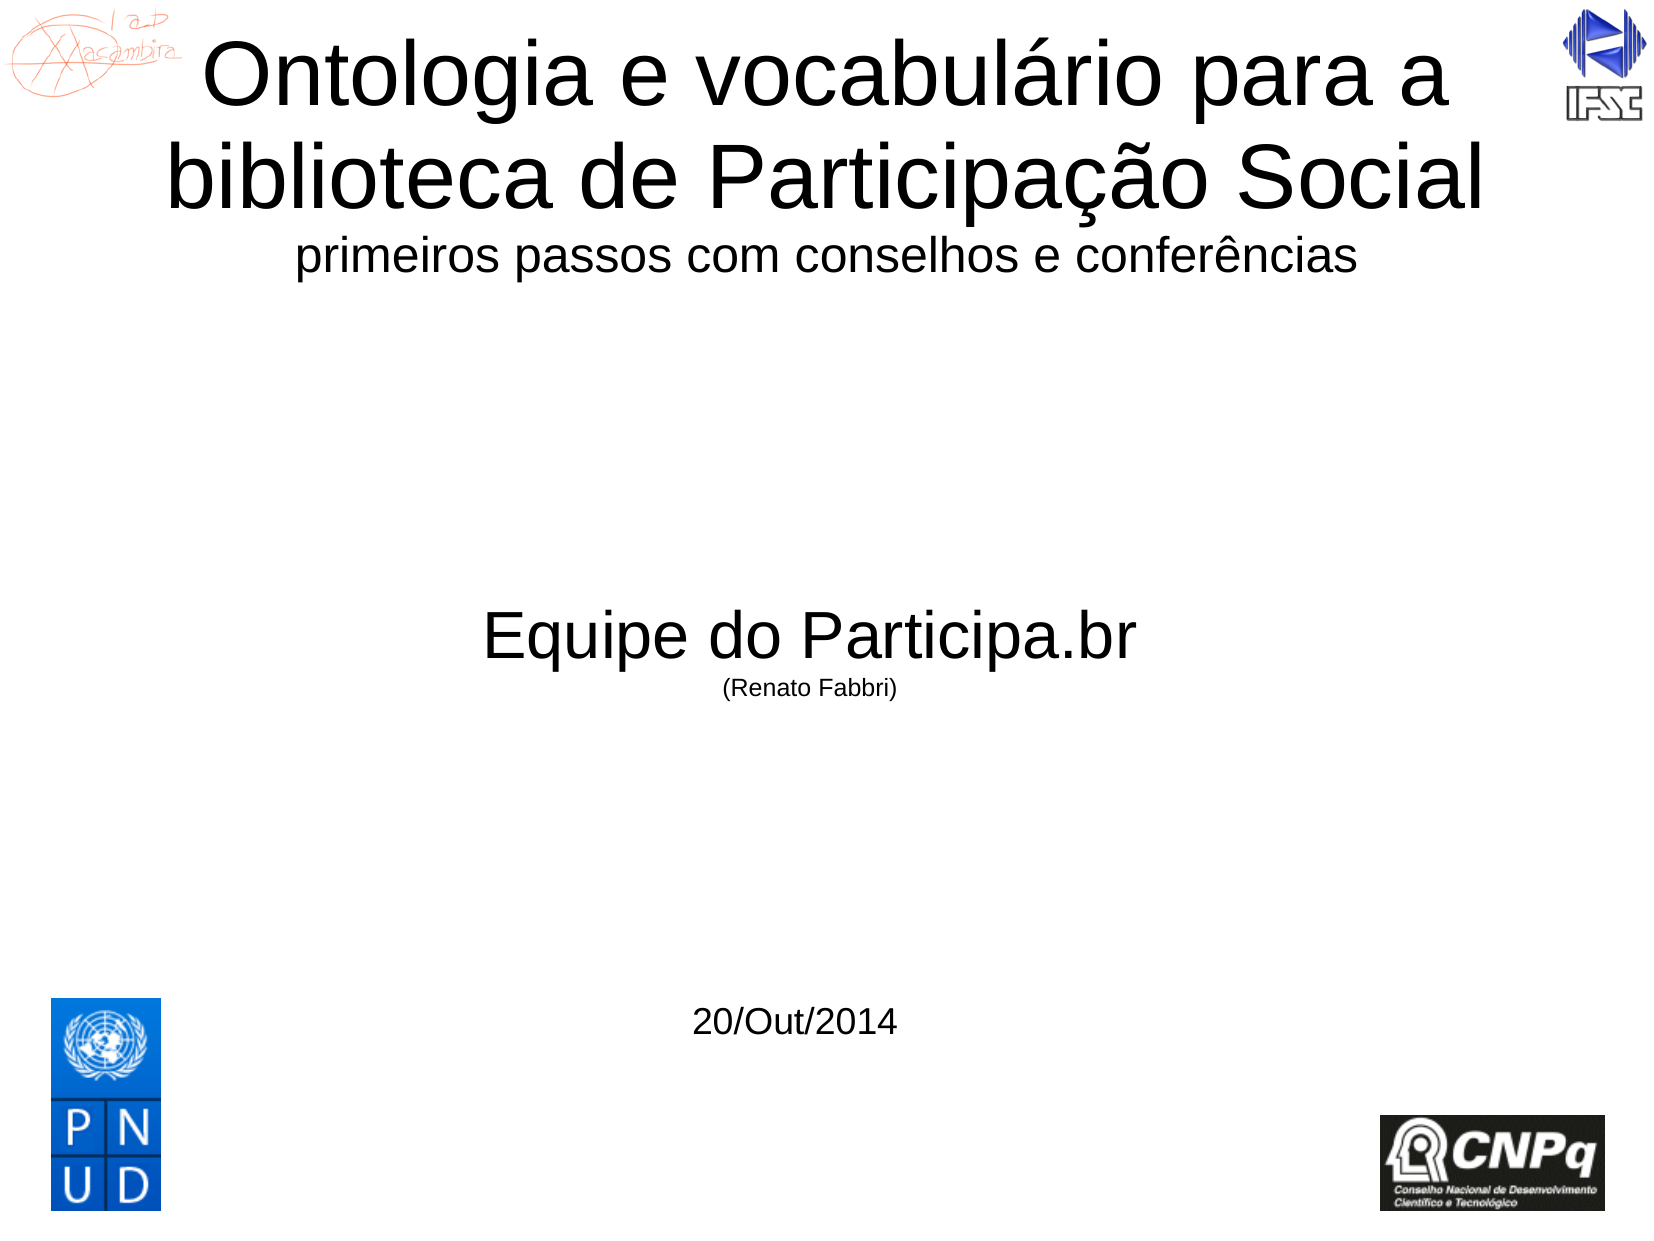

# Ontologia e vocabulário para a biblioteca de Participação Social primeiros passos com conselhos e conferências
Equipe do Participa.br
(Renato Fabbri)
20/Out/2014